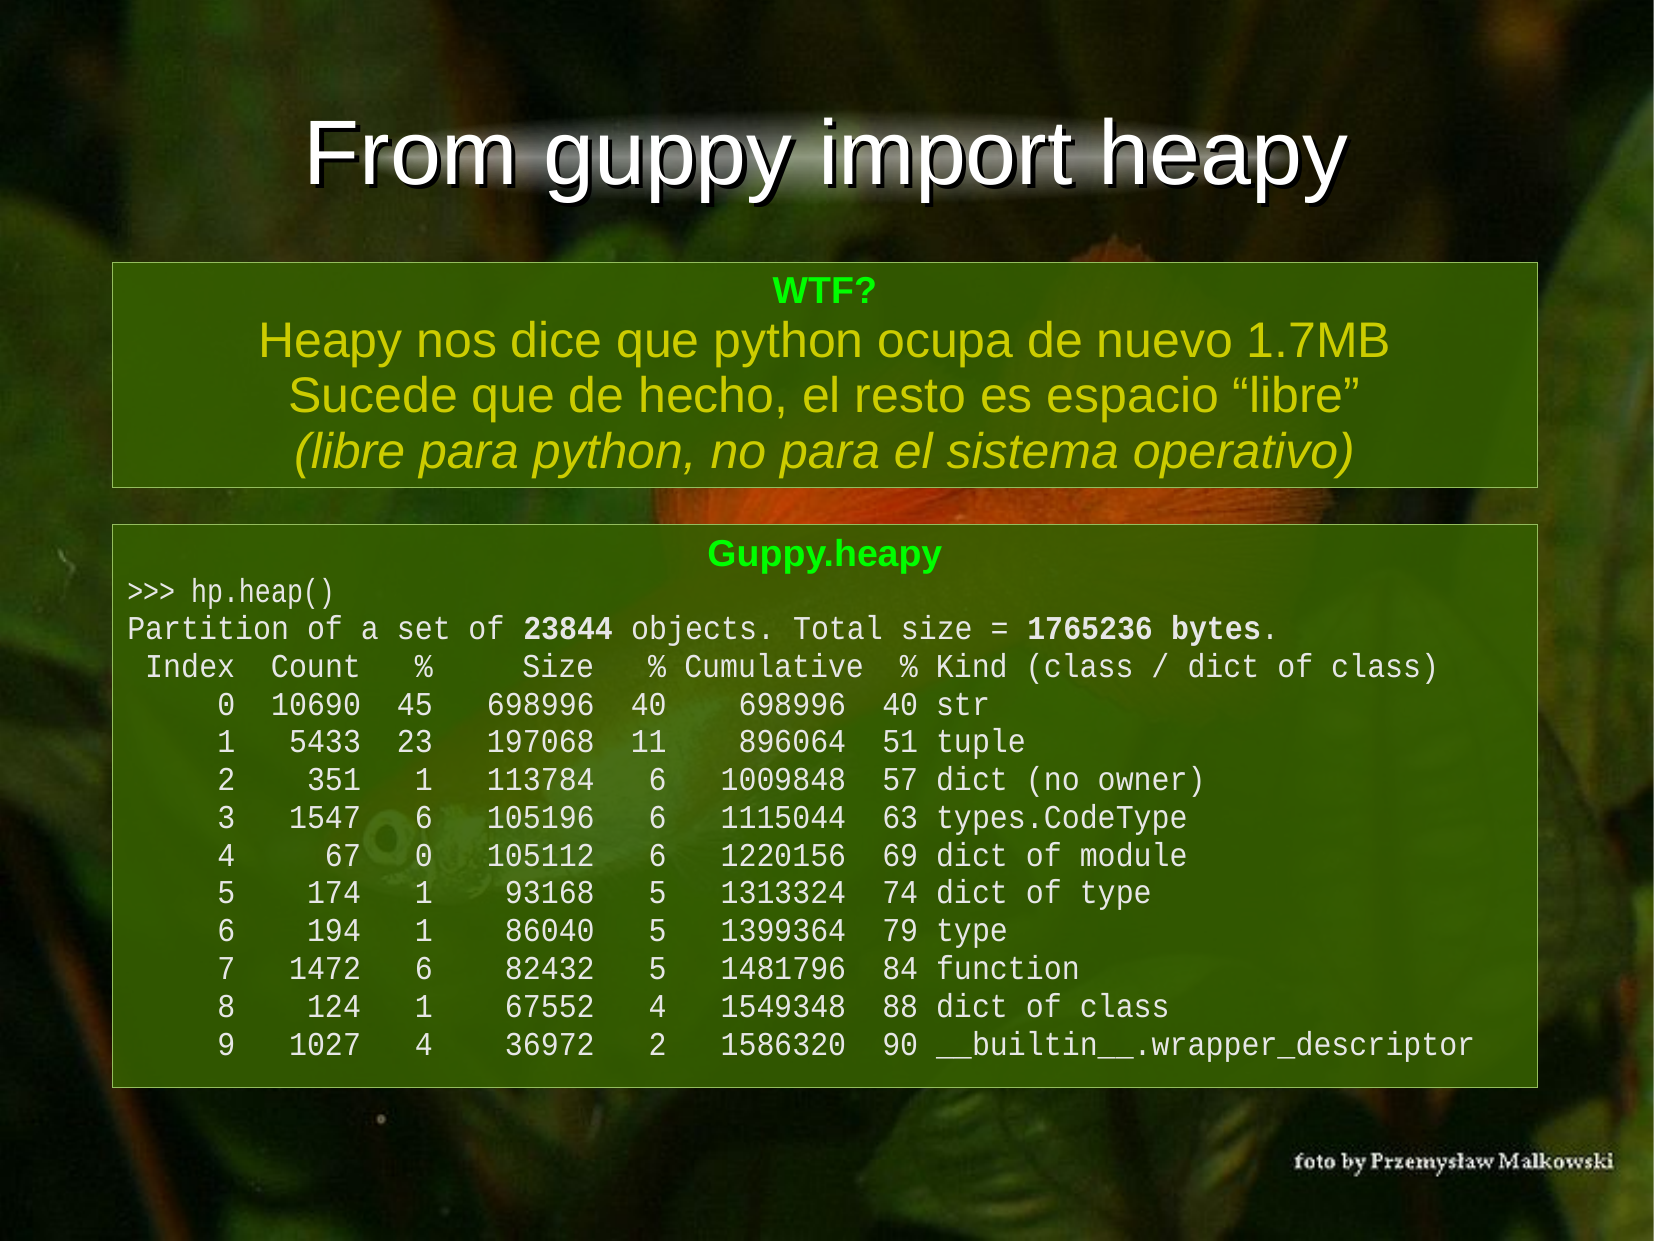

# From guppy import heapy
WTF?
Heapy nos dice que python ocupa de nuevo 1.7MB
Sucede que de hecho, el resto es espacio “libre”
(libre para python, no para el sistema operativo)
Guppy.heapy
>>> hp.heap()
Partition of a set of 23844 objects. Total size = 1765236 bytes.
 Index Count % Size % Cumulative % Kind (class / dict of class)
 0 10690 45 698996 40 698996 40 str
 1 5433 23 197068 11 896064 51 tuple
 2 351 1 113784 6 1009848 57 dict (no owner)
 3 1547 6 105196 6 1115044 63 types.CodeType
 4 67 0 105112 6 1220156 69 dict of module
 5 174 1 93168 5 1313324 74 dict of type
 6 194 1 86040 5 1399364 79 type
 7 1472 6 82432 5 1481796 84 function
 8 124 1 67552 4 1549348 88 dict of class
 9 1027 4 36972 2 1586320 90 __builtin__.wrapper_descriptor